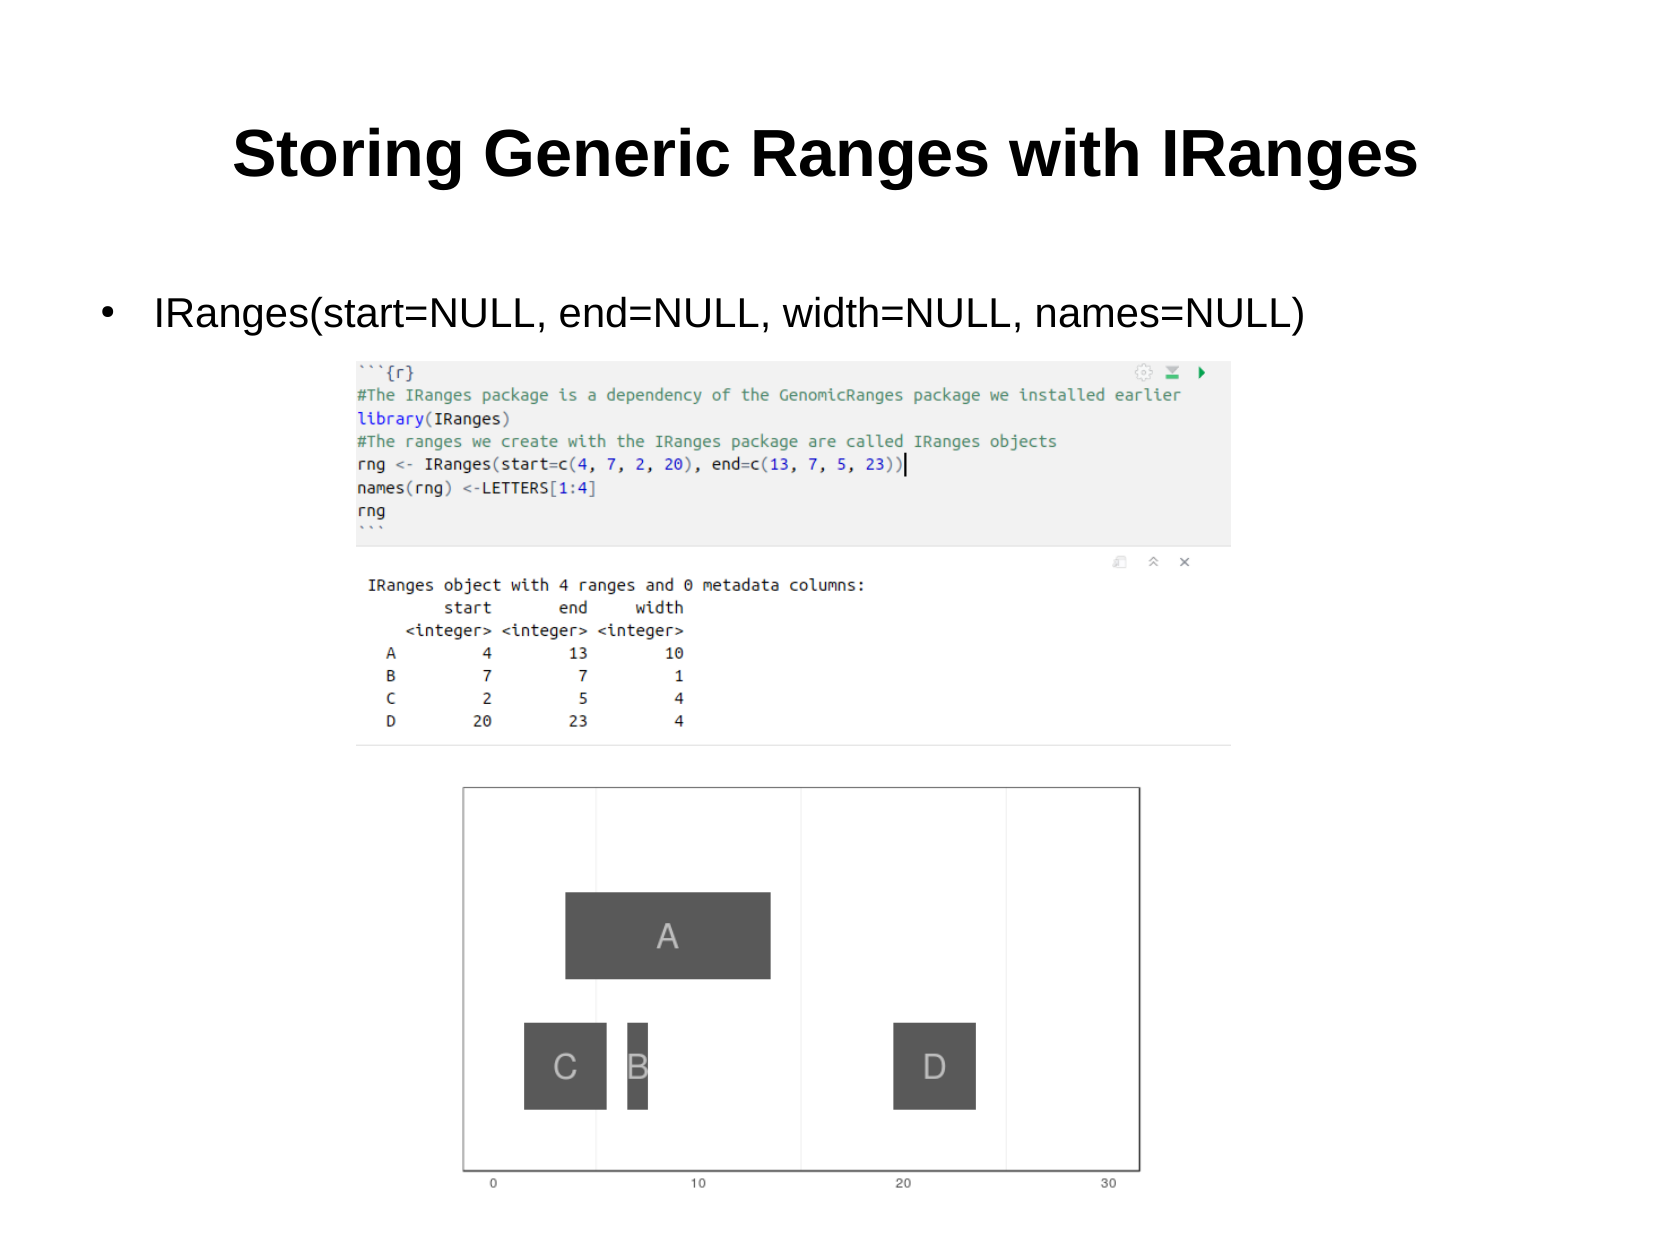

# Storing Generic Ranges with IRanges
IRanges(start=NULL, end=NULL, width=NULL, names=NULL)